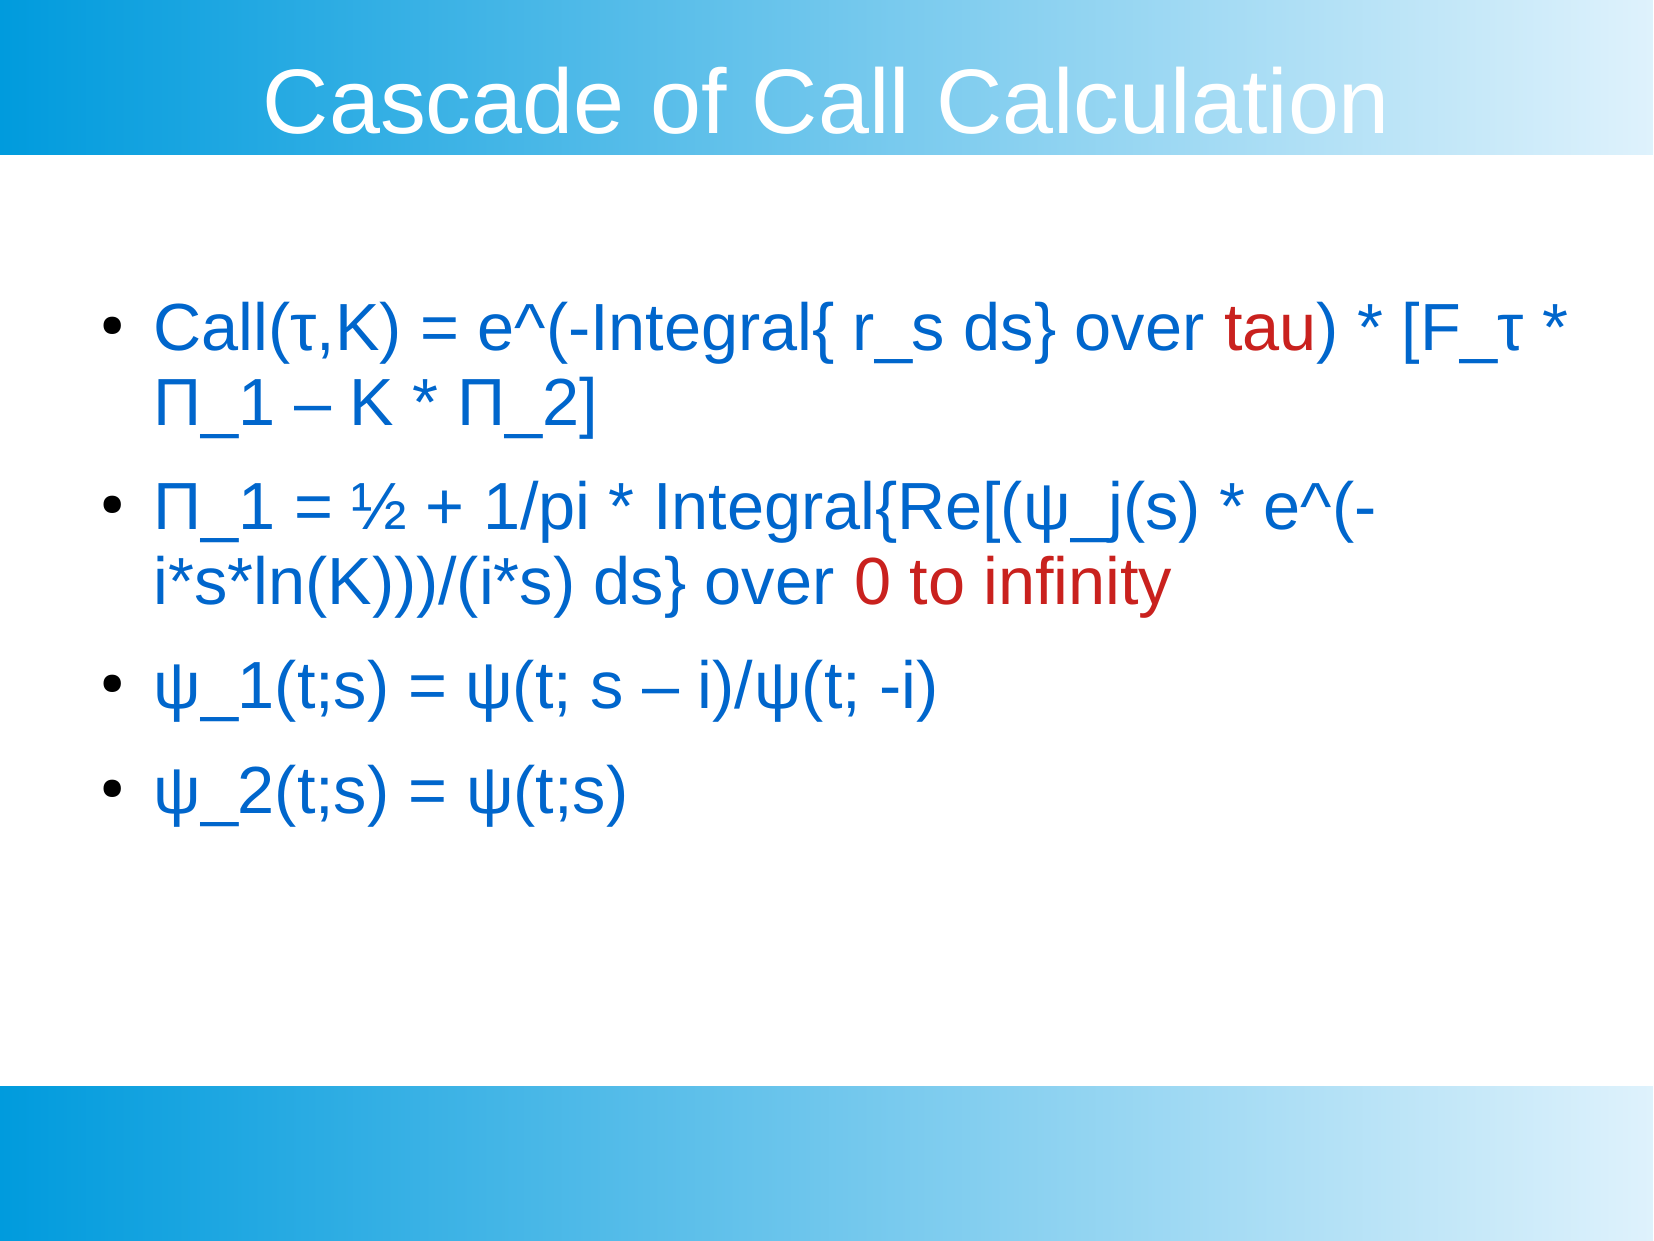

# Cascade of Call Calculation
Call(τ,K) = e^(-Integral{ r_s ds} over tau) * [F_τ * Π_1 – K * Π_2]
Π_1 = ½ + 1/pi * Integral{Re[(ψ_j(s) * e^(-i*s*ln(K)))/(i*s) ds} over 0 to infinity
ψ_1(t;s) = ψ(t; s – i)/ψ(t; -i)
ψ_2(t;s) = ψ(t;s)